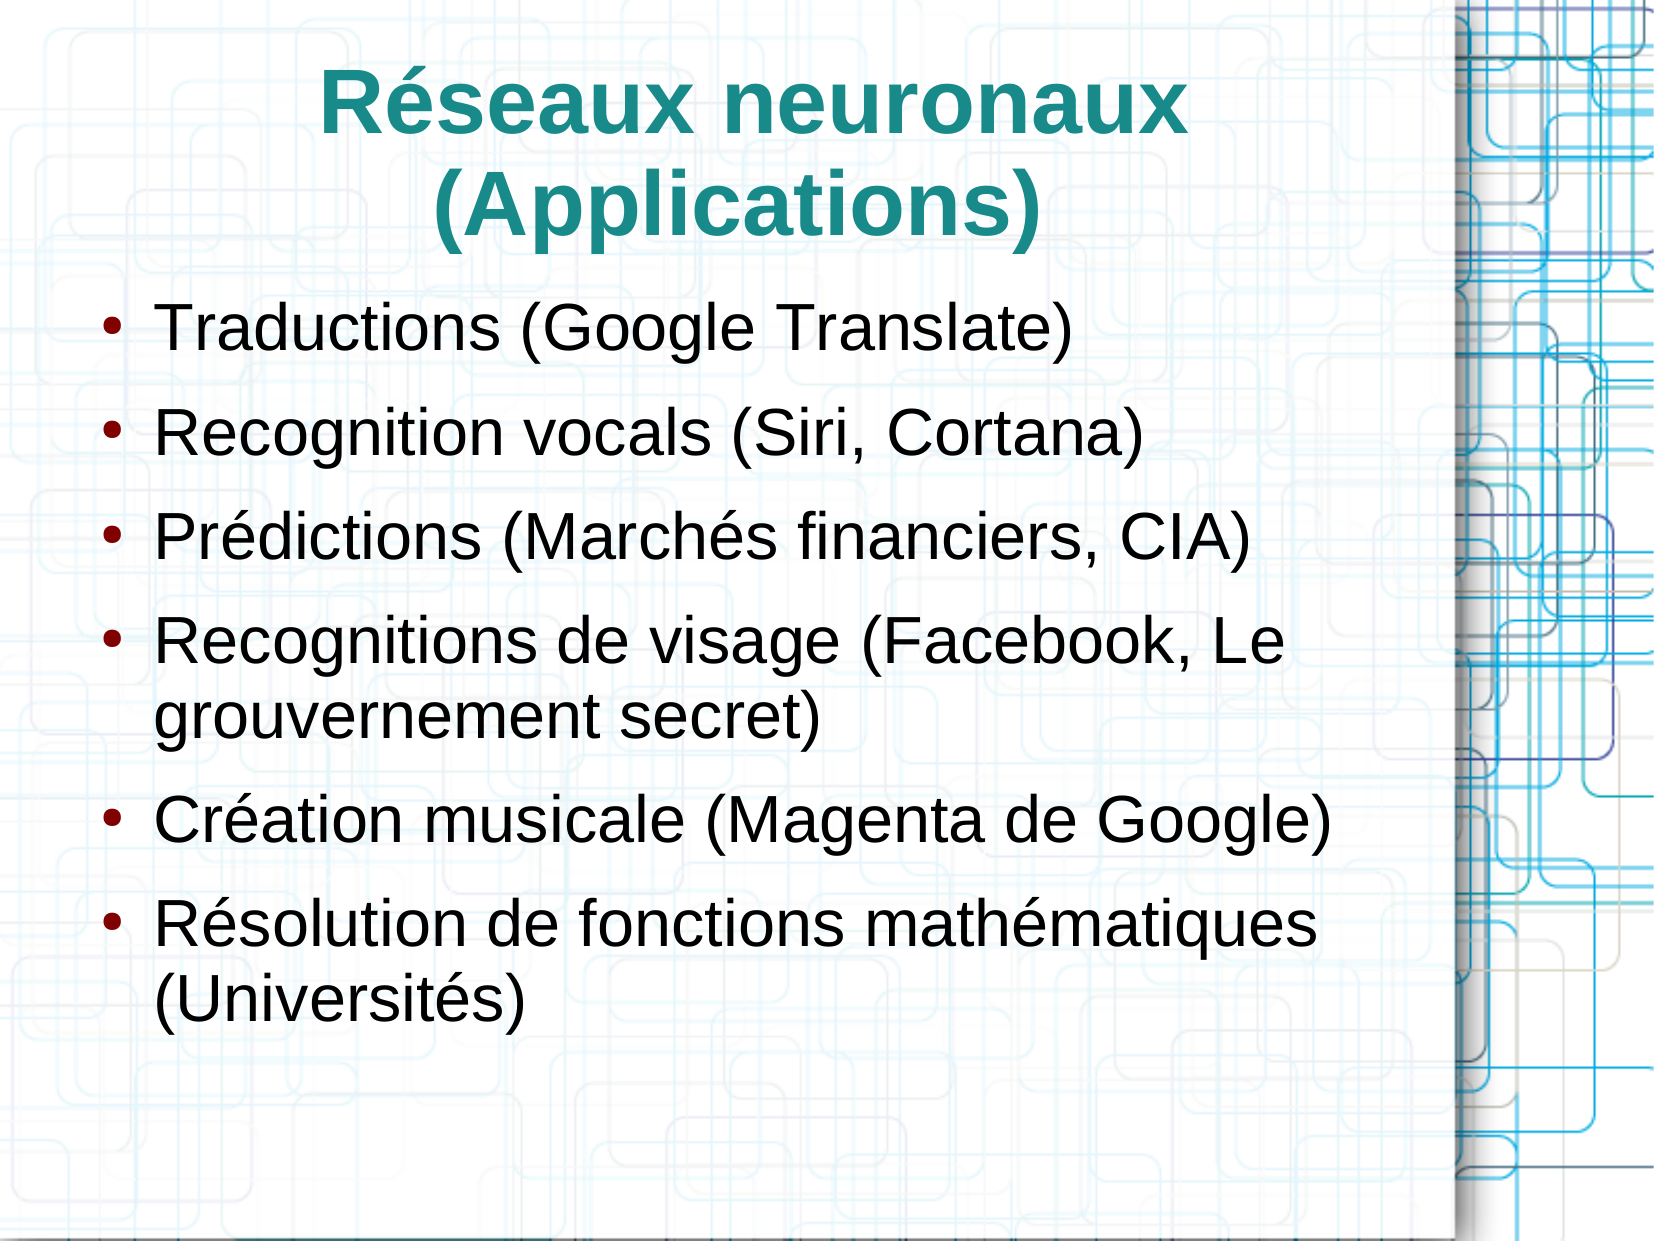

# Réseaux neuronaux (Applications)
Traductions (Google Translate)
Recognition vocals (Siri, Cortana)
Prédictions (Marchés financiers, CIA)
Recognitions de visage (Facebook, Le grouvernement secret)
Création musicale (Magenta de Google)
Résolution de fonctions mathématiques (Universités)